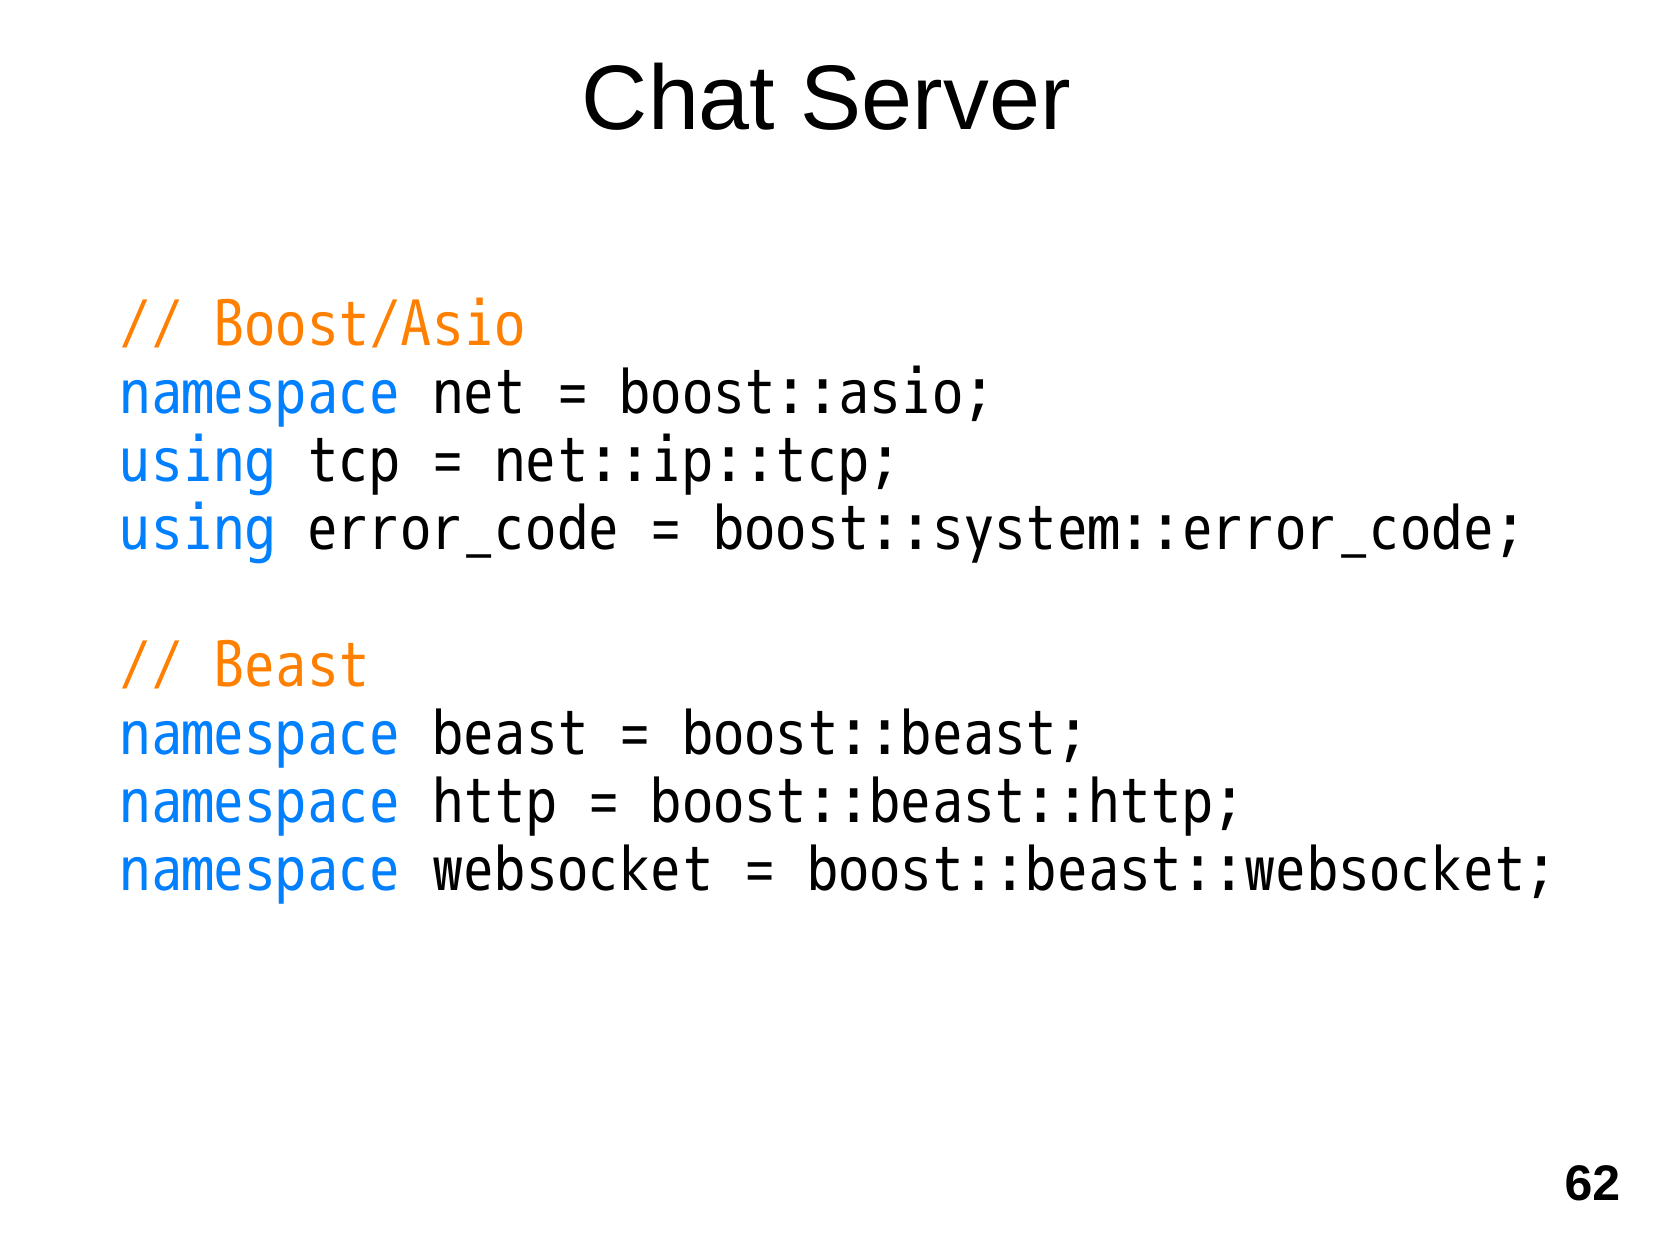

# Chat Server
// Boost/Asio
namespace net = boost::asio;
using tcp = net::ip::tcp;
using error_code = boost::system::error_code;
// Beast
namespace beast = boost::beast;
namespace http = boost::beast::http;
namespace websocket = boost::beast::websocket;
62